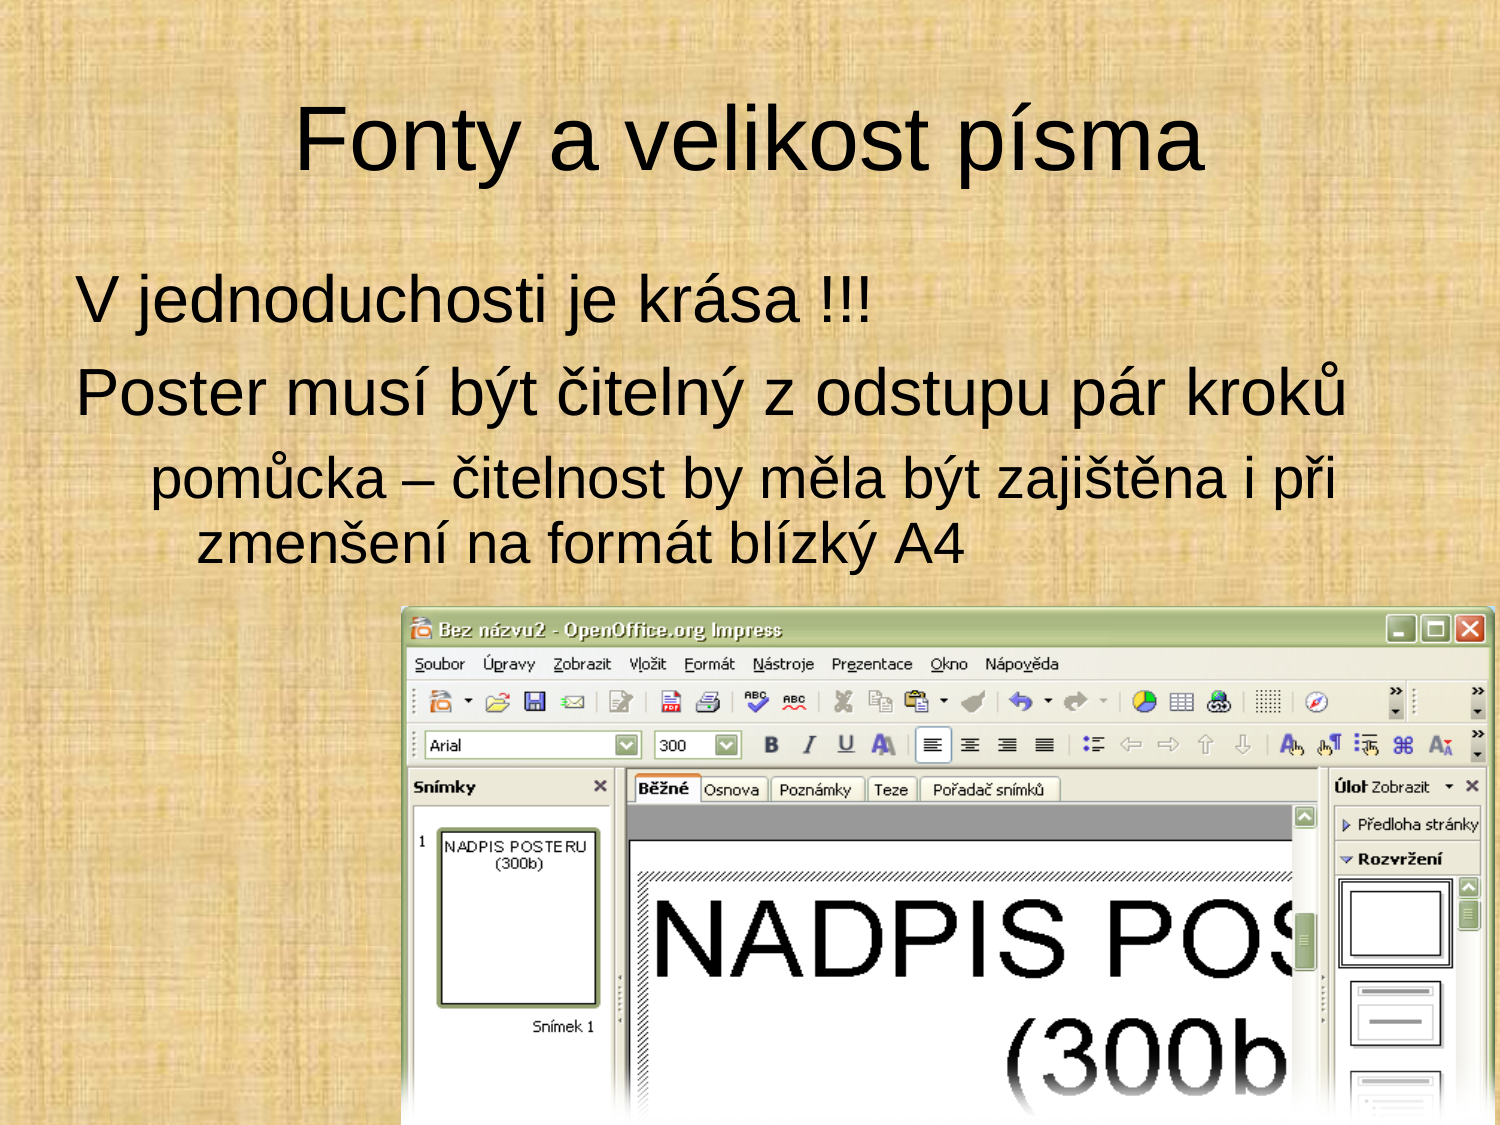

# Fonty a velikost písma
V jednoduchosti je krása !!!
Poster musí být čitelný z odstupu pár kroků
pomůcka – čitelnost by měla být zajištěna i při zmenšení na formát blízký A4